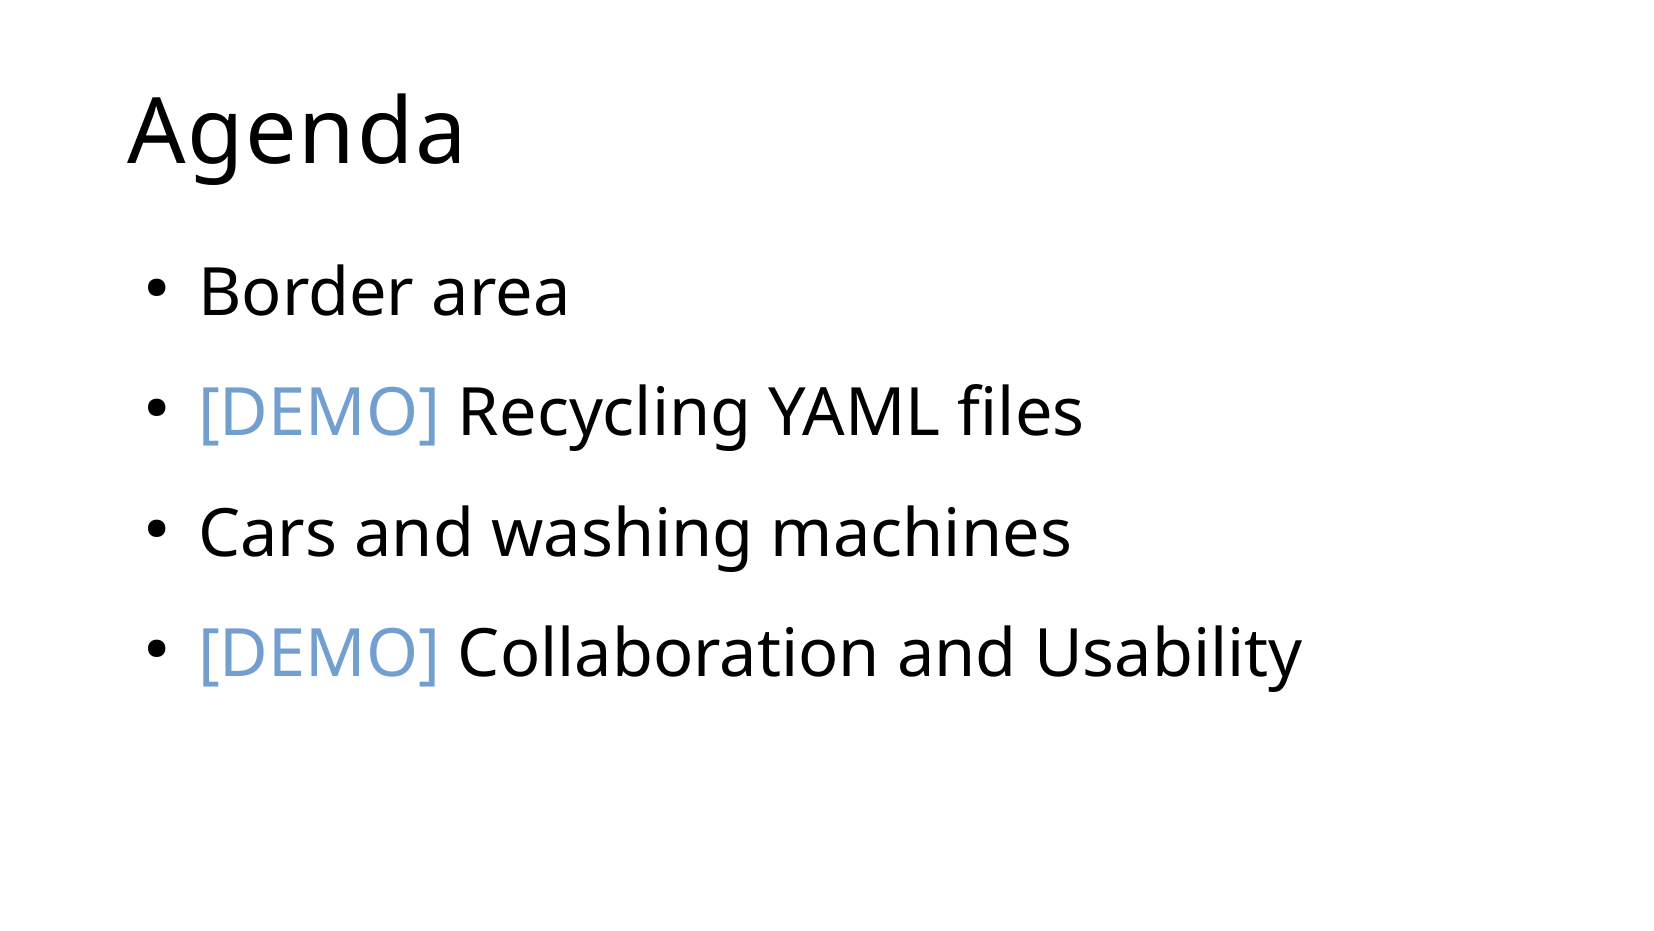

# Agenda
Border area
[DEMO] Recycling YAML files
Cars and washing machines
[DEMO] Collaboration and Usability